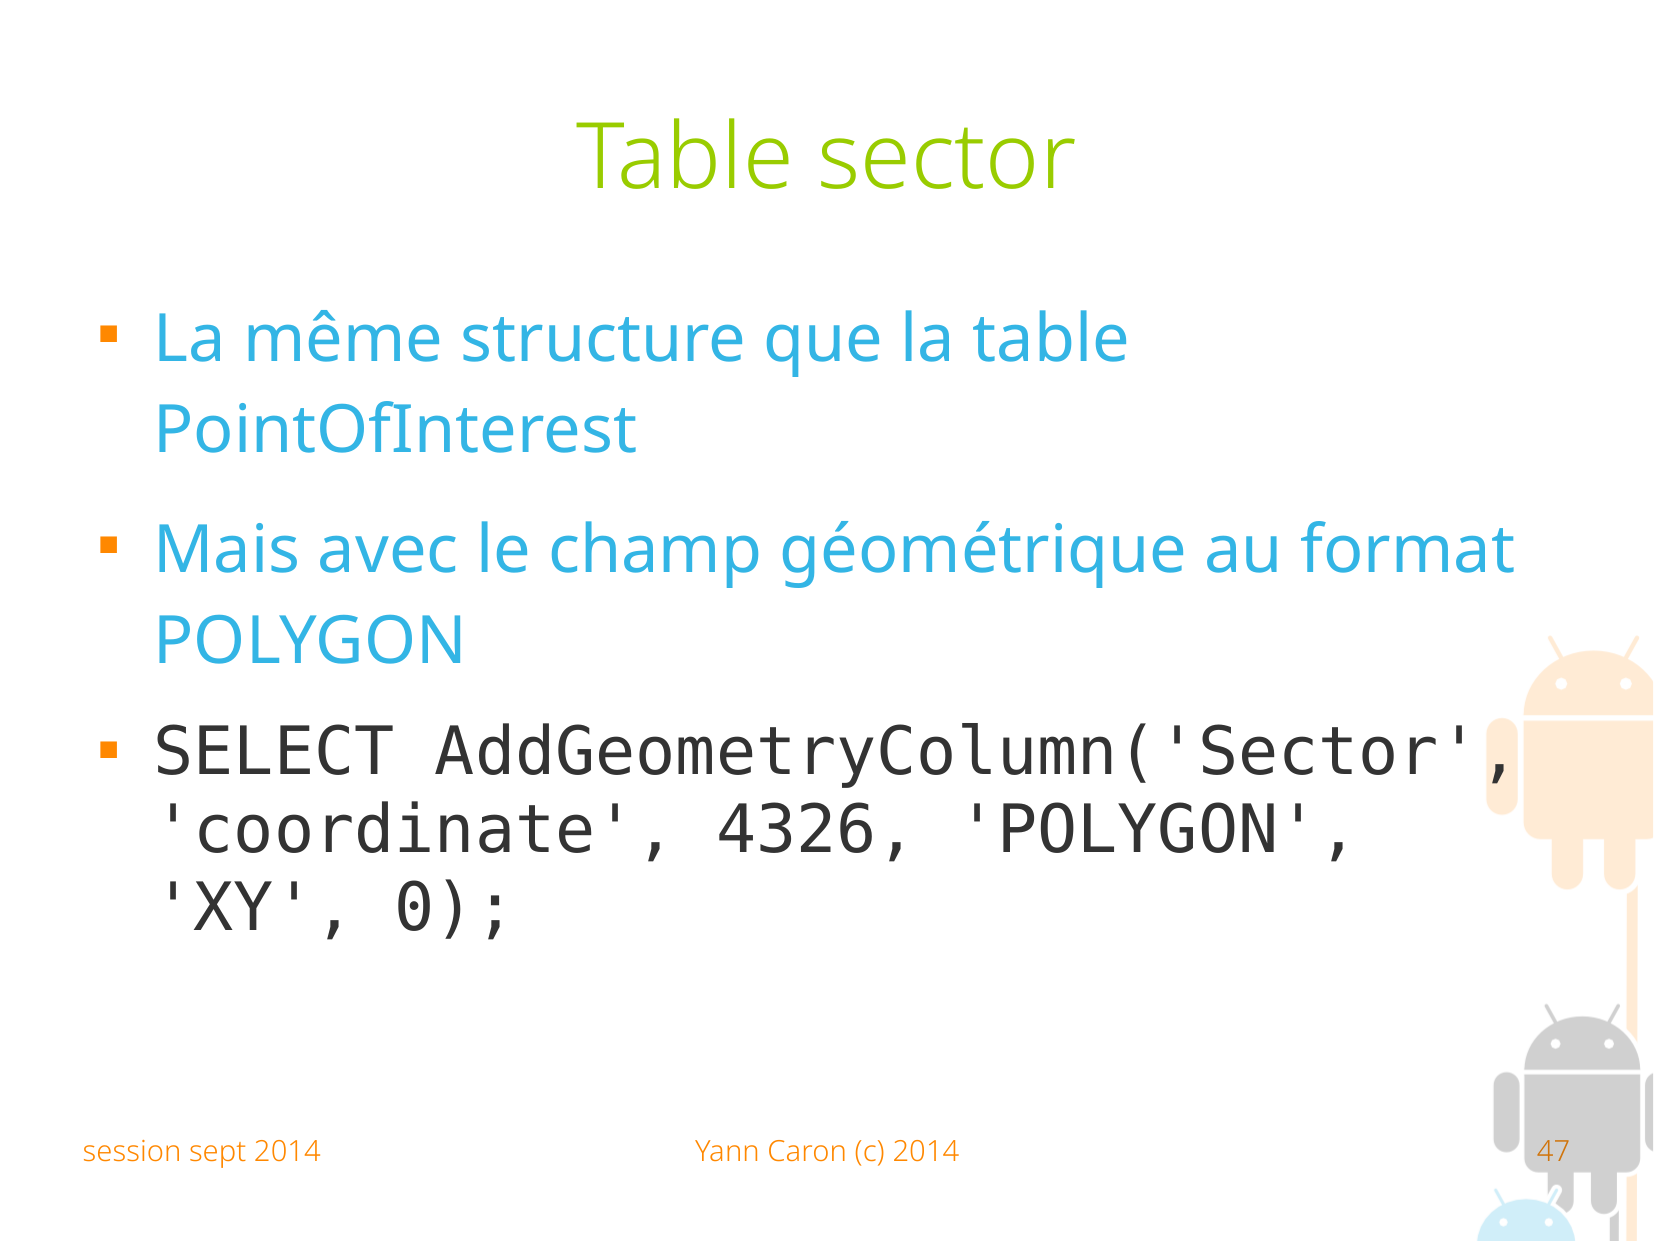

# Table sector
La même structure que la table PointOfInterest
Mais avec le champ géométrique au format POLYGON
SELECT AddGeometryColumn('Sector', 'coordinate', 4326, 'POLYGON', 'XY', 0);
session sept 2014
Yann Caron (c) 2014
47